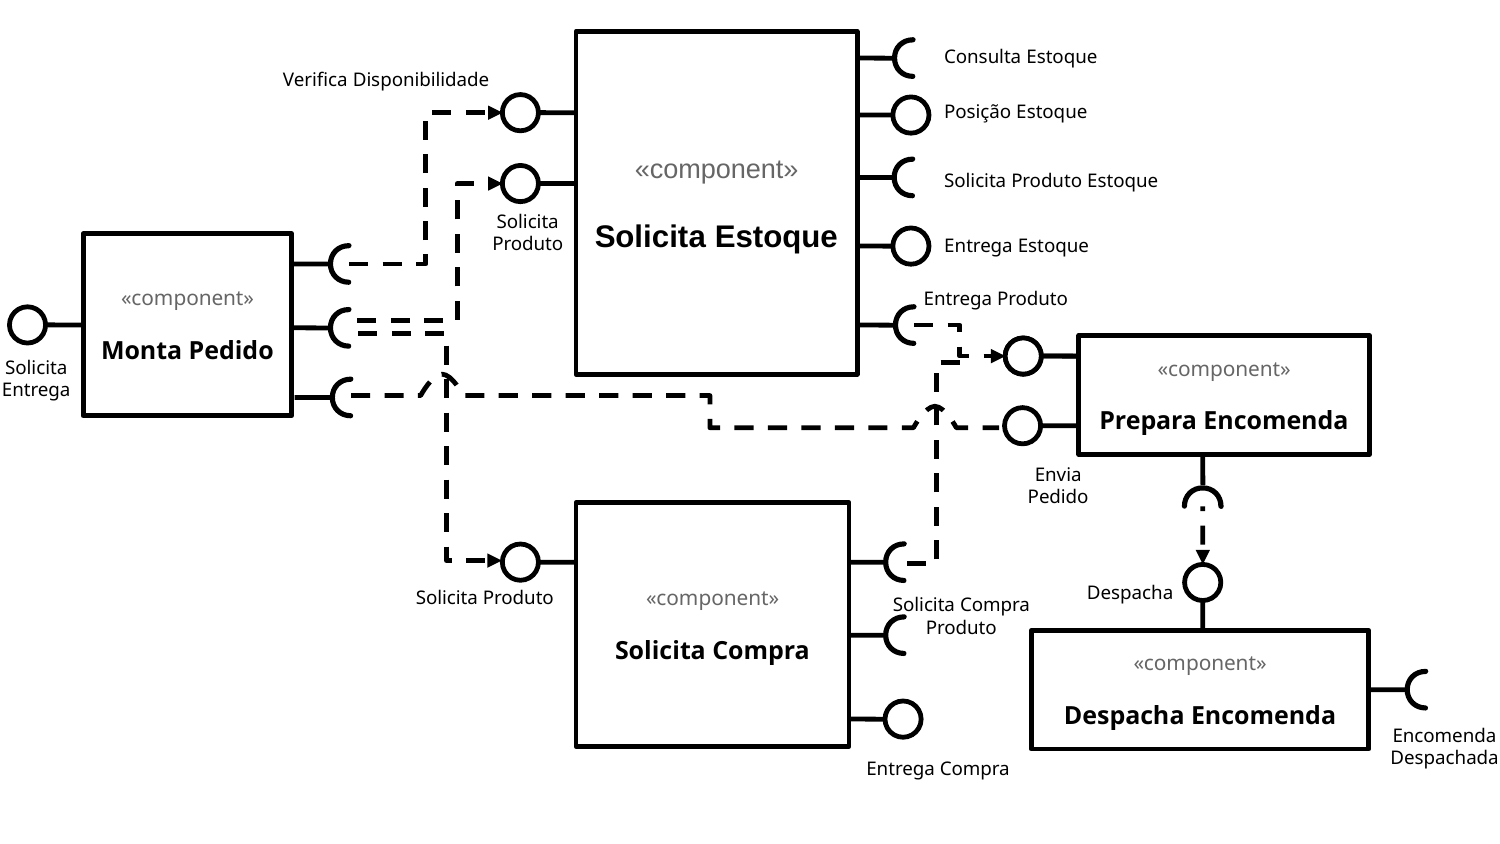

«component»
Solicita Estoque
Consulta Estoque
Verifica Disponibilidade
Posição Estoque
Solicita Produto Estoque
Solicita
Produto
Entrega Estoque
«component»
Monta Pedido
Entrega Produto
«component»
Prepara Encomenda
Solicita
Entrega
Envia
Pedido
«component»
Solicita Compra
Despacha
Solicita Produto
Solicita Compra
Produto
«component»
Despacha Encomenda
Encomenda
Despachada
Entrega Compra